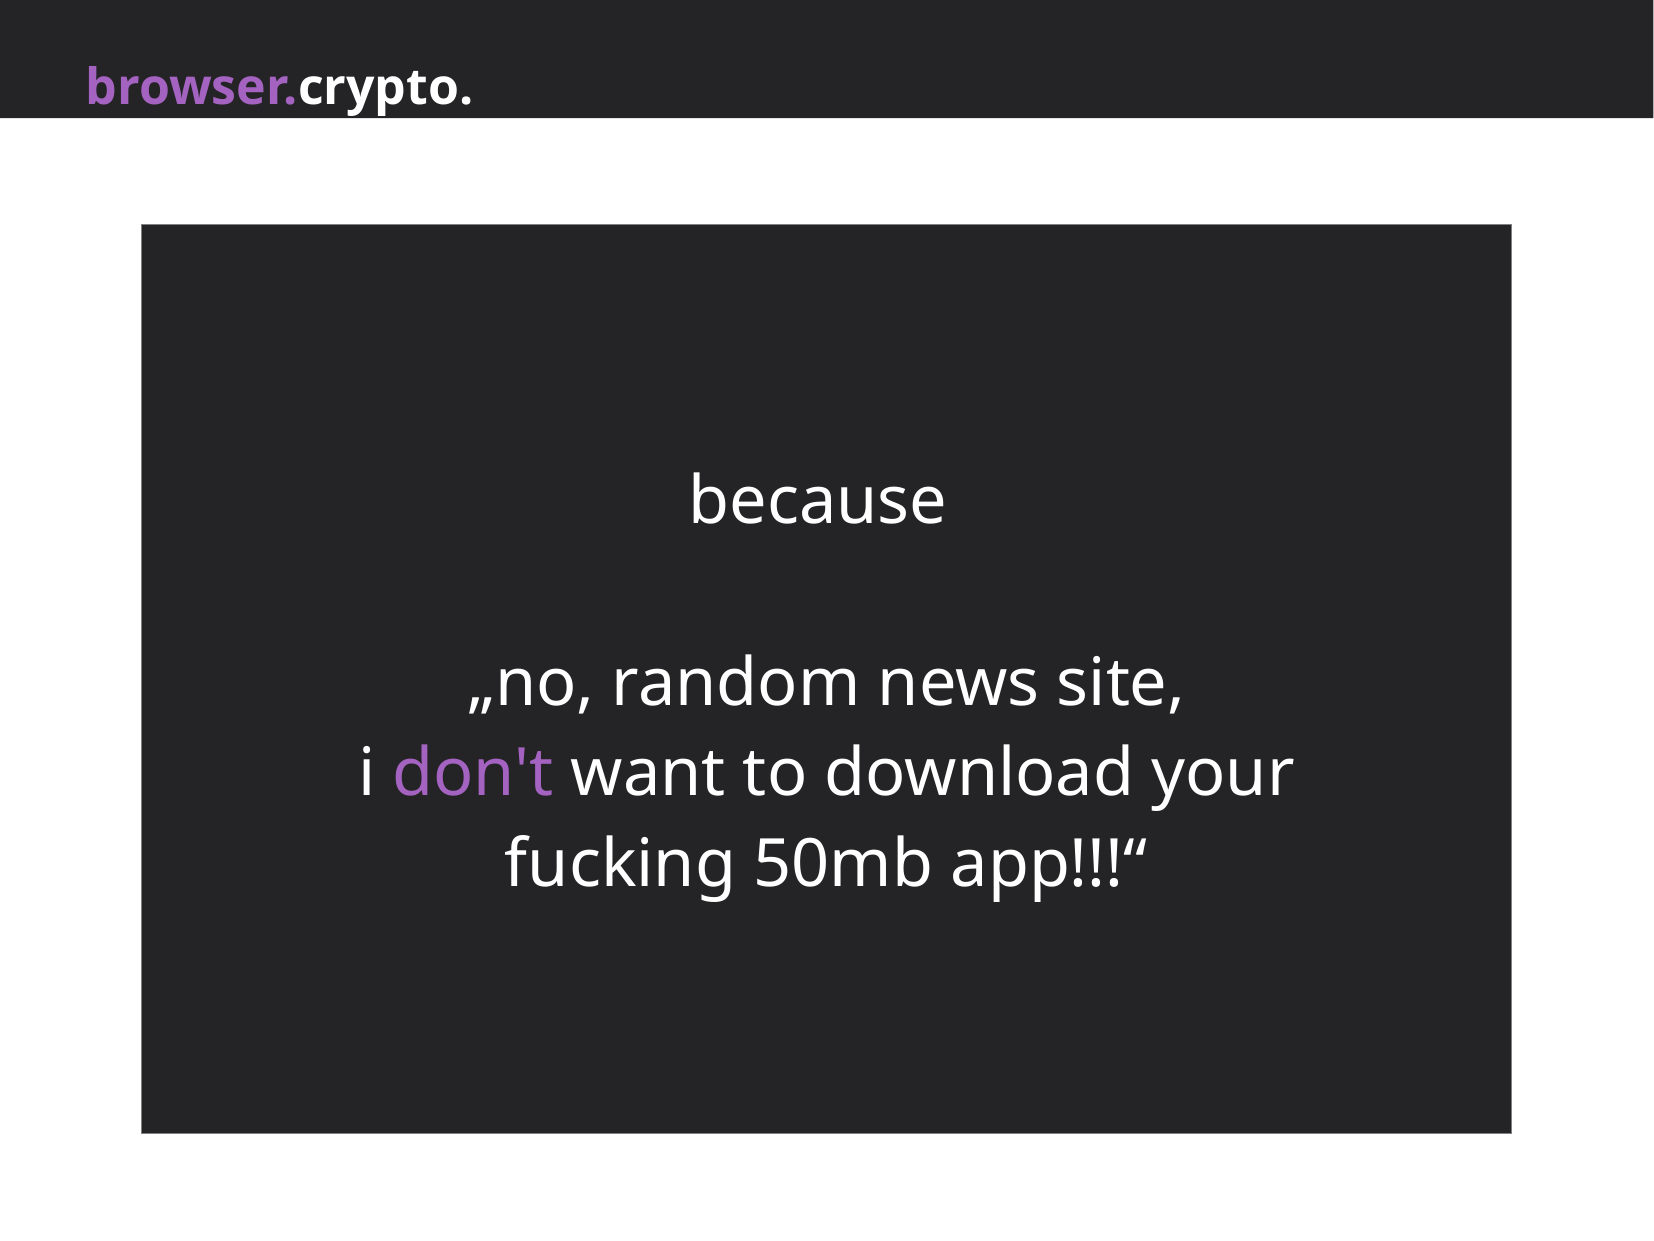

browser.crypto.
because
„no, random news site,
i don't want to download your
fucking 50mb app!!!“